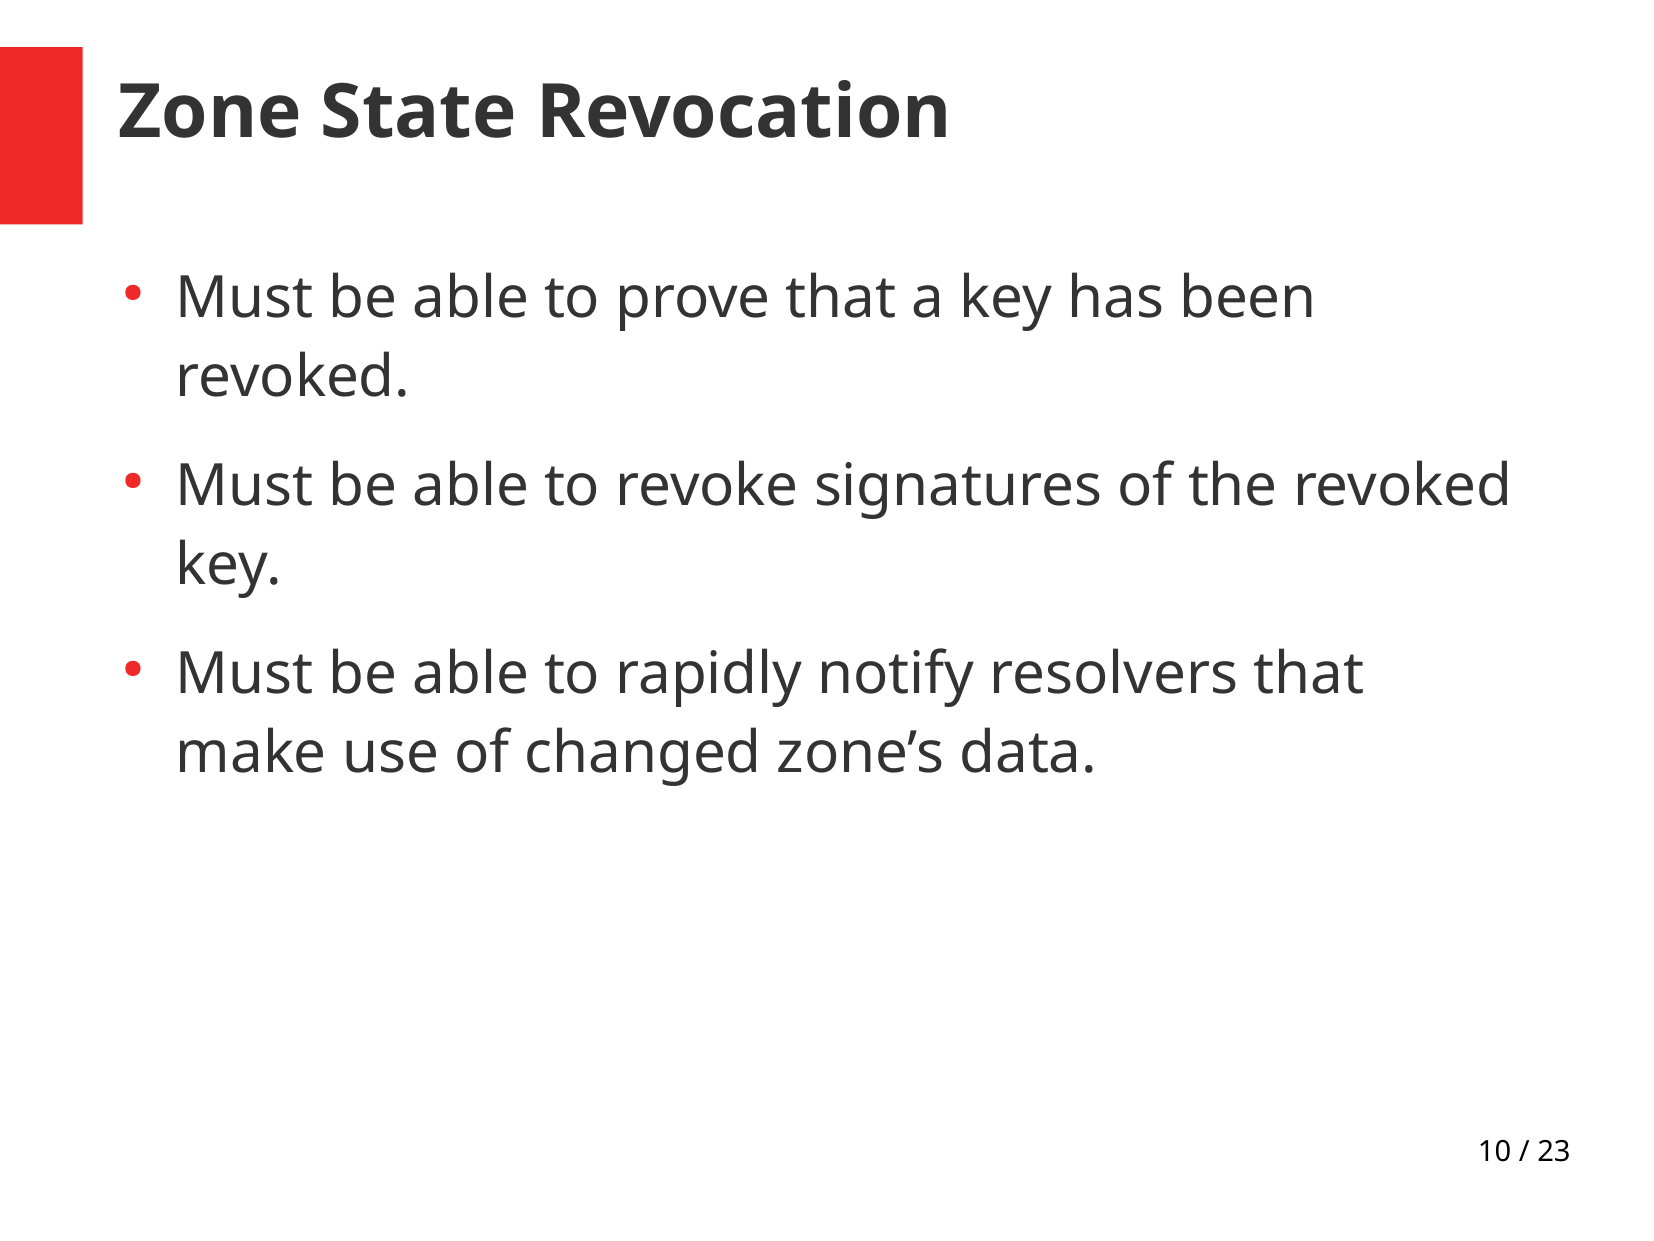

# Zone State Revocation
Must be able to prove that a key has been revoked.
Must be able to revoke signatures of the revoked key.
Must be able to rapidly notify resolvers that make use of changed zone’s data.
10